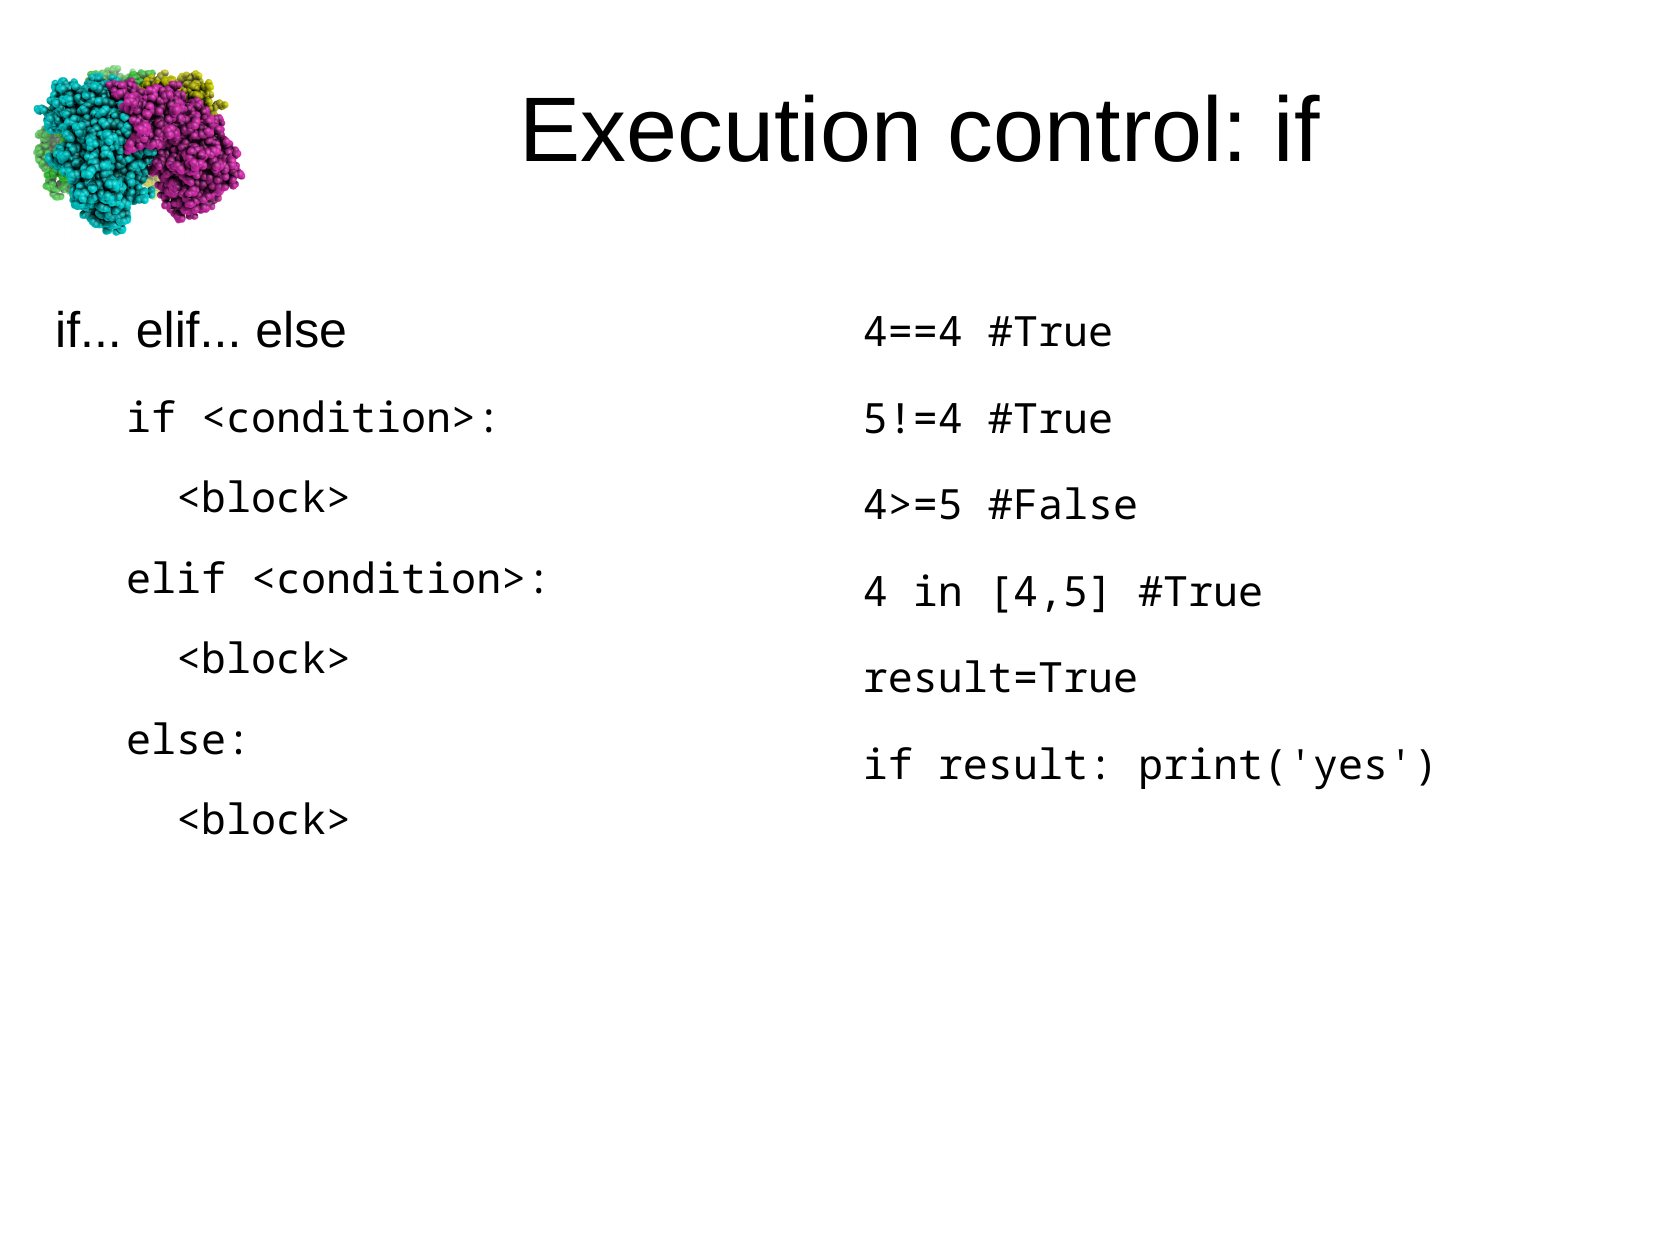

# Execution control: if
if... elif... else
if <condition>:
 <block>
elif <condition>:
 <block>
else:
 <block>
4==4 #True
5!=4 #True
4>=5 #False
4 in [4,5] #True
result=True
if result: print('yes')